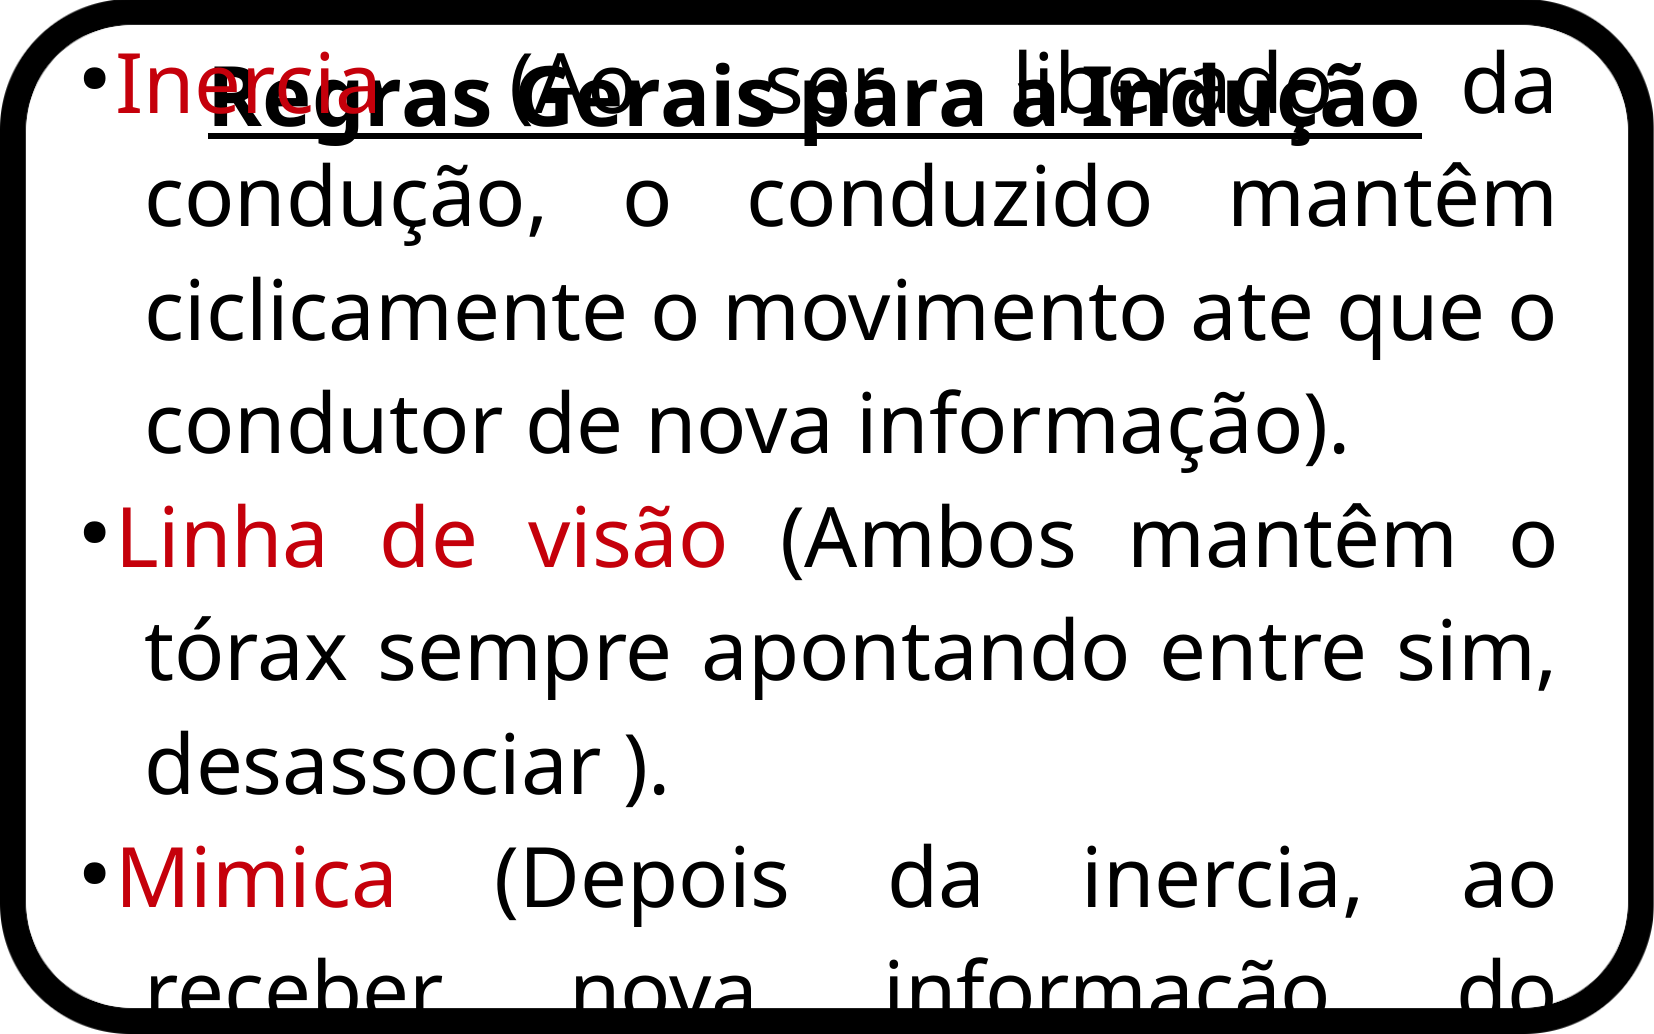

Inercia (Ao ser liberado da condução, o conduzido mantêm ciclicamente o movimento ate que o condutor de nova informação).
Linha de visão (Ambos mantêm o tórax sempre apontando entre sim, desassociar ).
Mimica (Depois da inercia, ao receber nova informação do condutor, o conduzido imita).
# Regras Gerais para a Indução